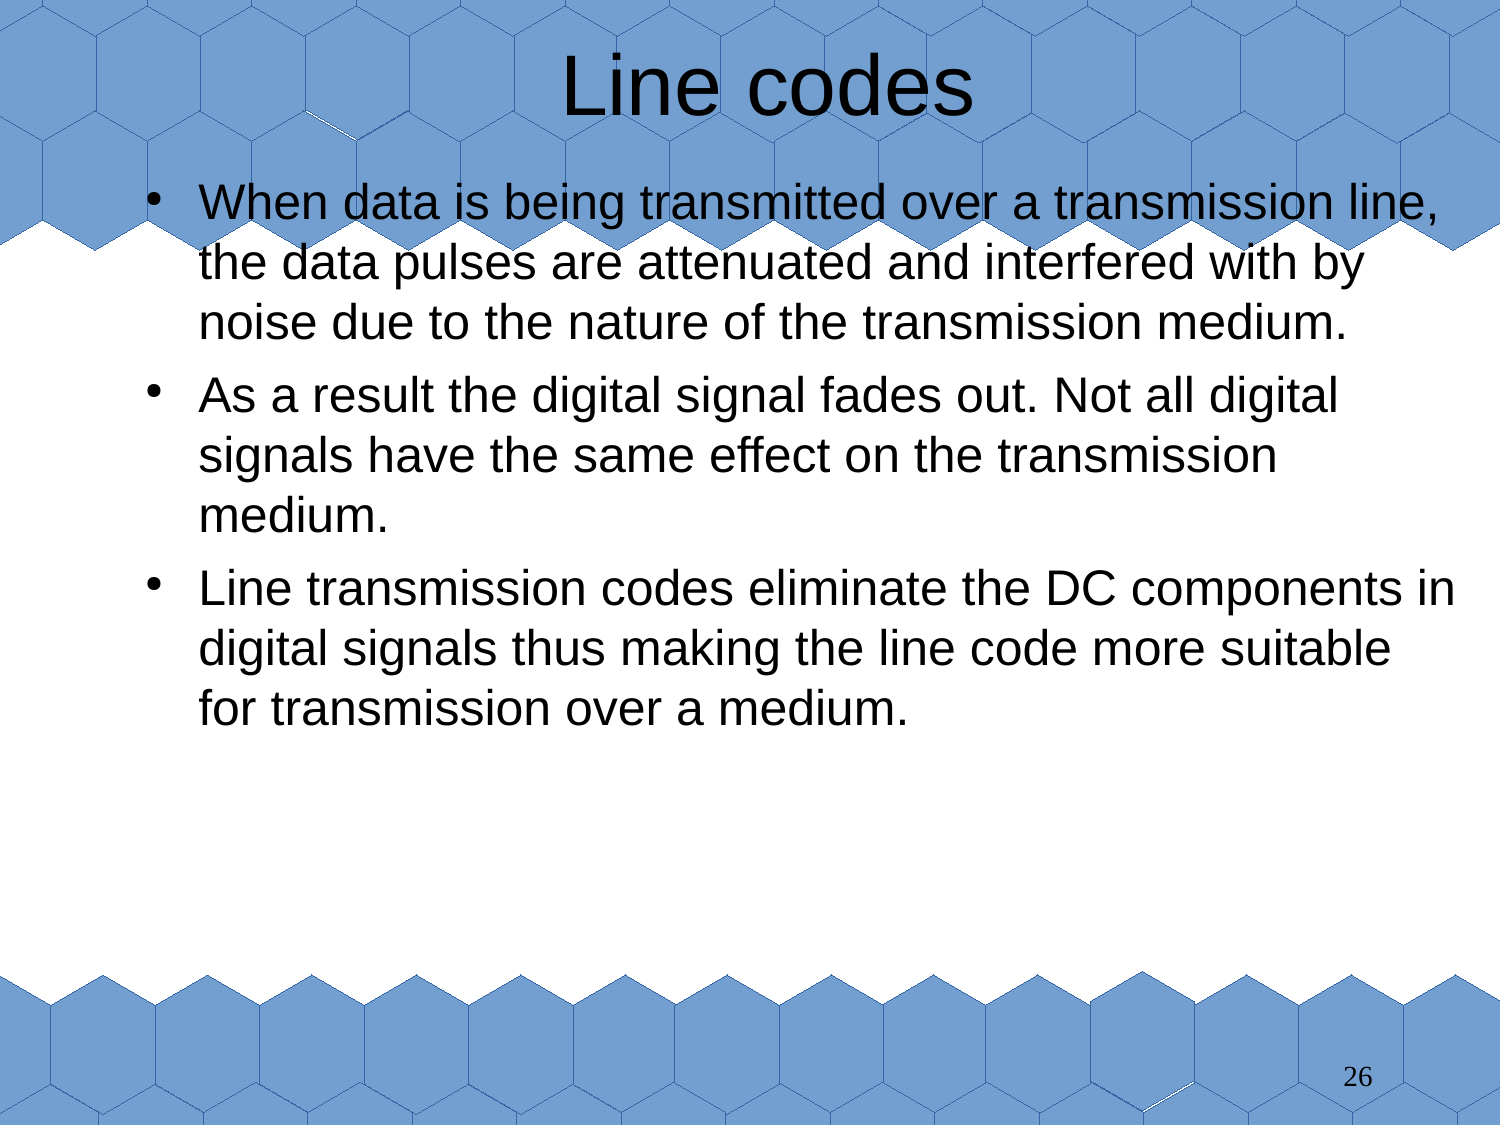

# Line codes
When data is being transmitted over a transmission line, the data pulses are attenuated and interfered with by noise due to the nature of the transmission medium.
As a result the digital signal fades out. Not all digital signals have the same effect on the transmission medium.
Line transmission codes eliminate the DC components in digital signals thus making the line code more suitable for transmission over a medium.